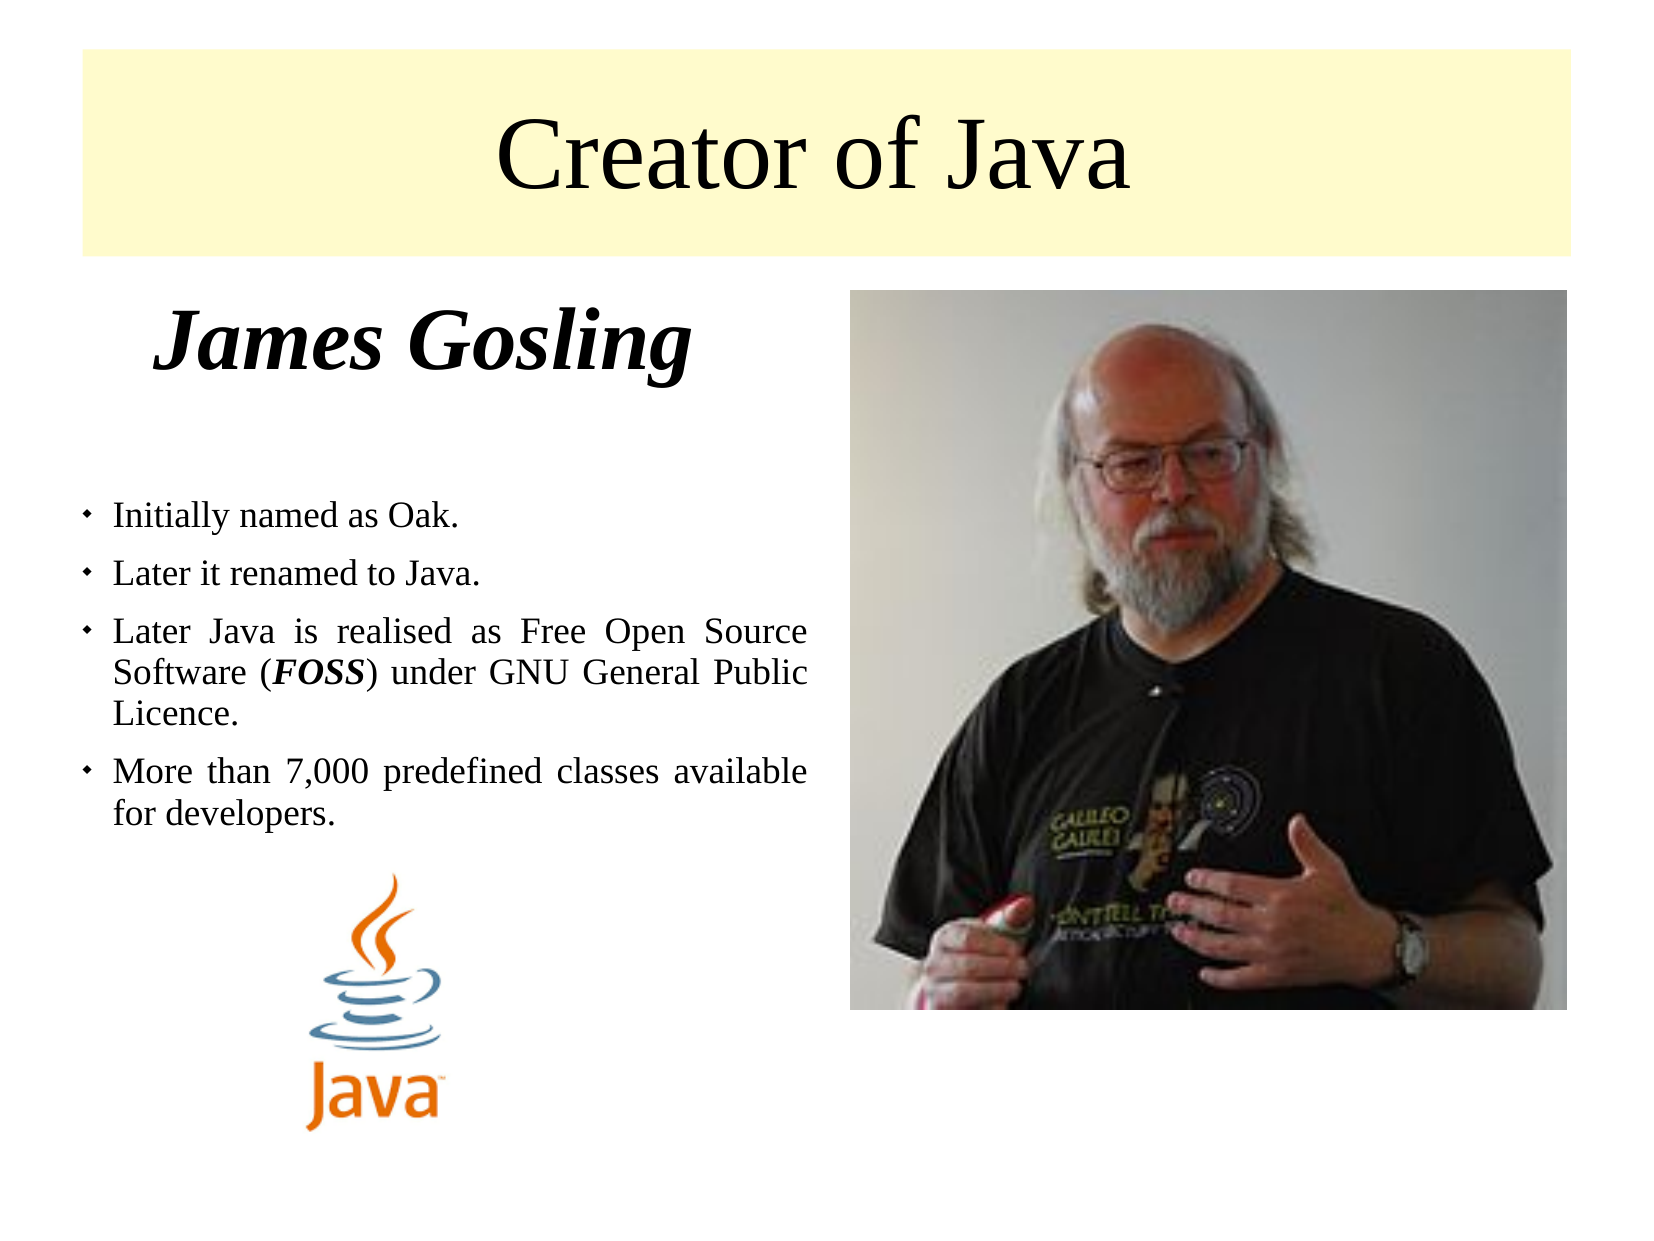

# Creator of Java
James Gosling
Initially named as Oak.
Later it renamed to Java.
Later Java is realised as Free Open Source Software (FOSS) under GNU General Public Licence.
More than 7,000 predefined classes available for developers.